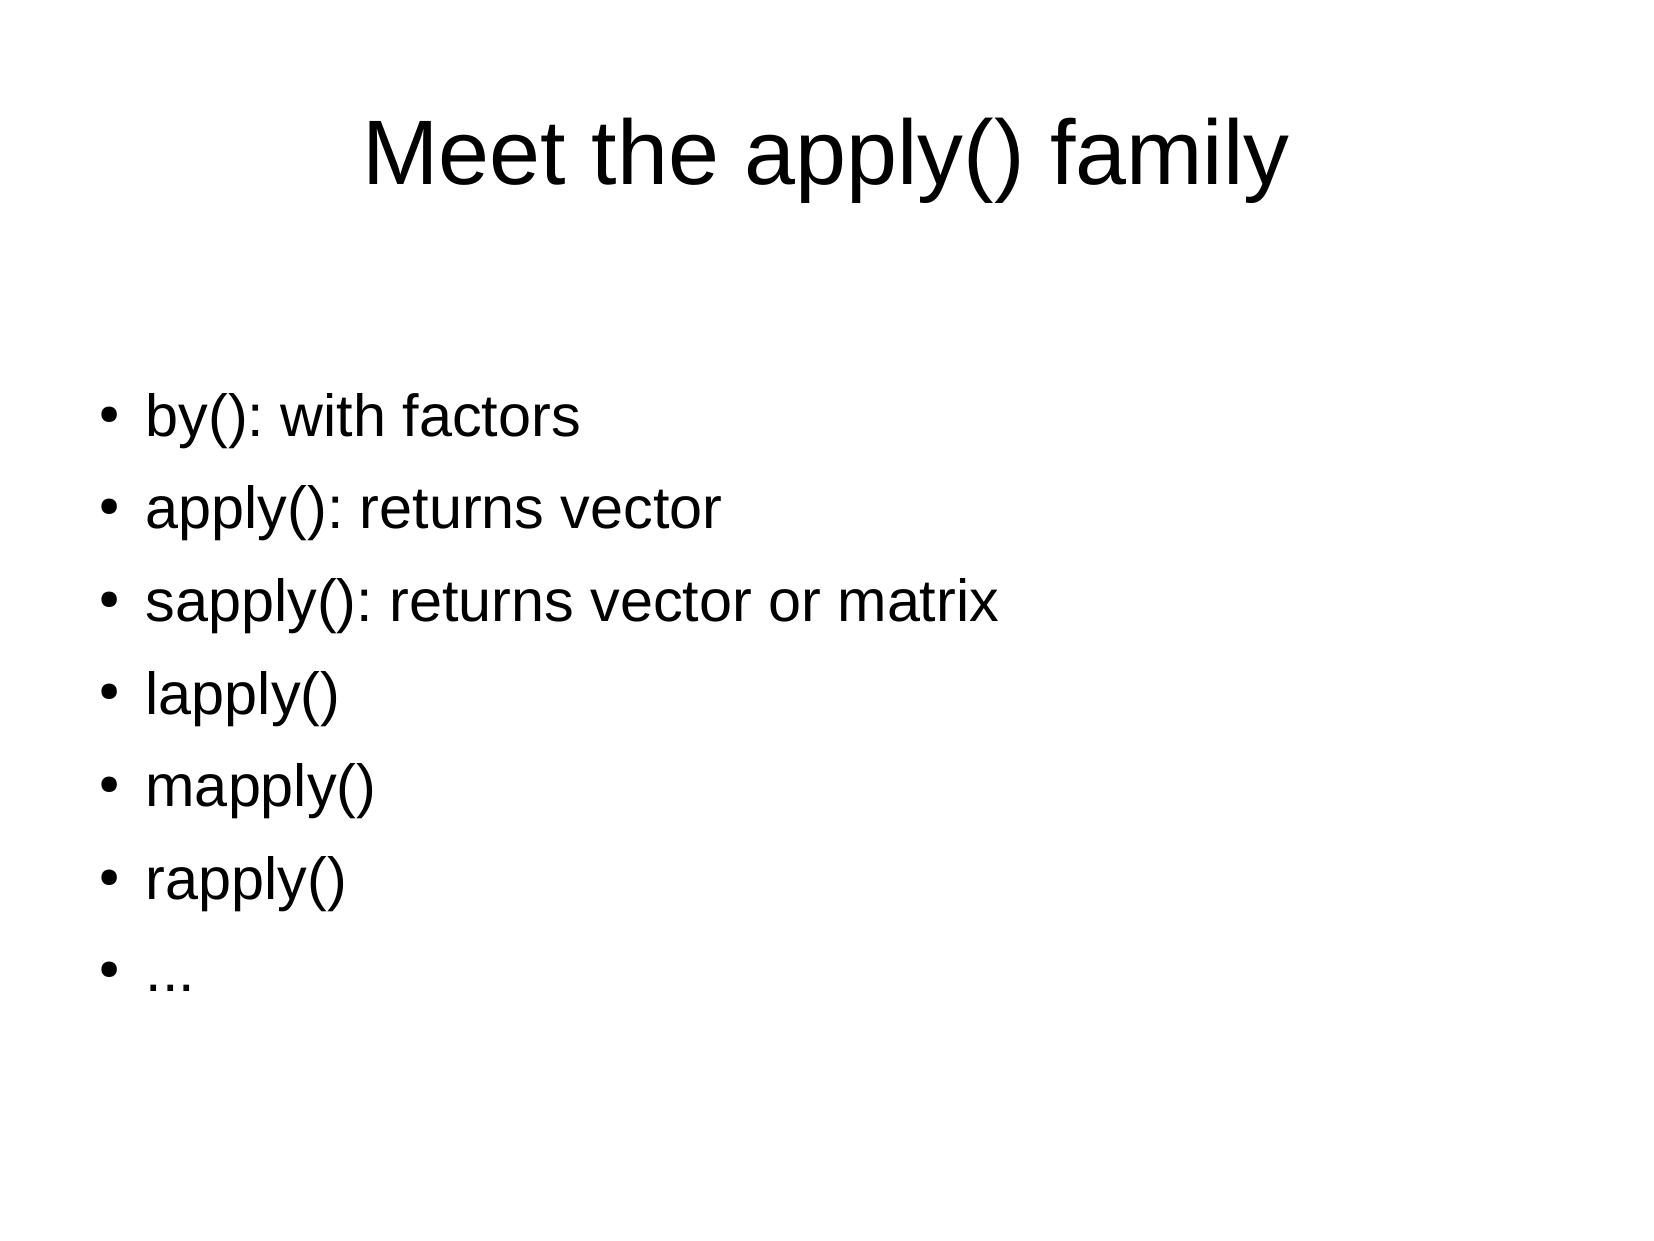

# Meet the apply() family
by(): with factors
apply(): returns vector
sapply(): returns vector or matrix
lapply()
mapply()
rapply()
...